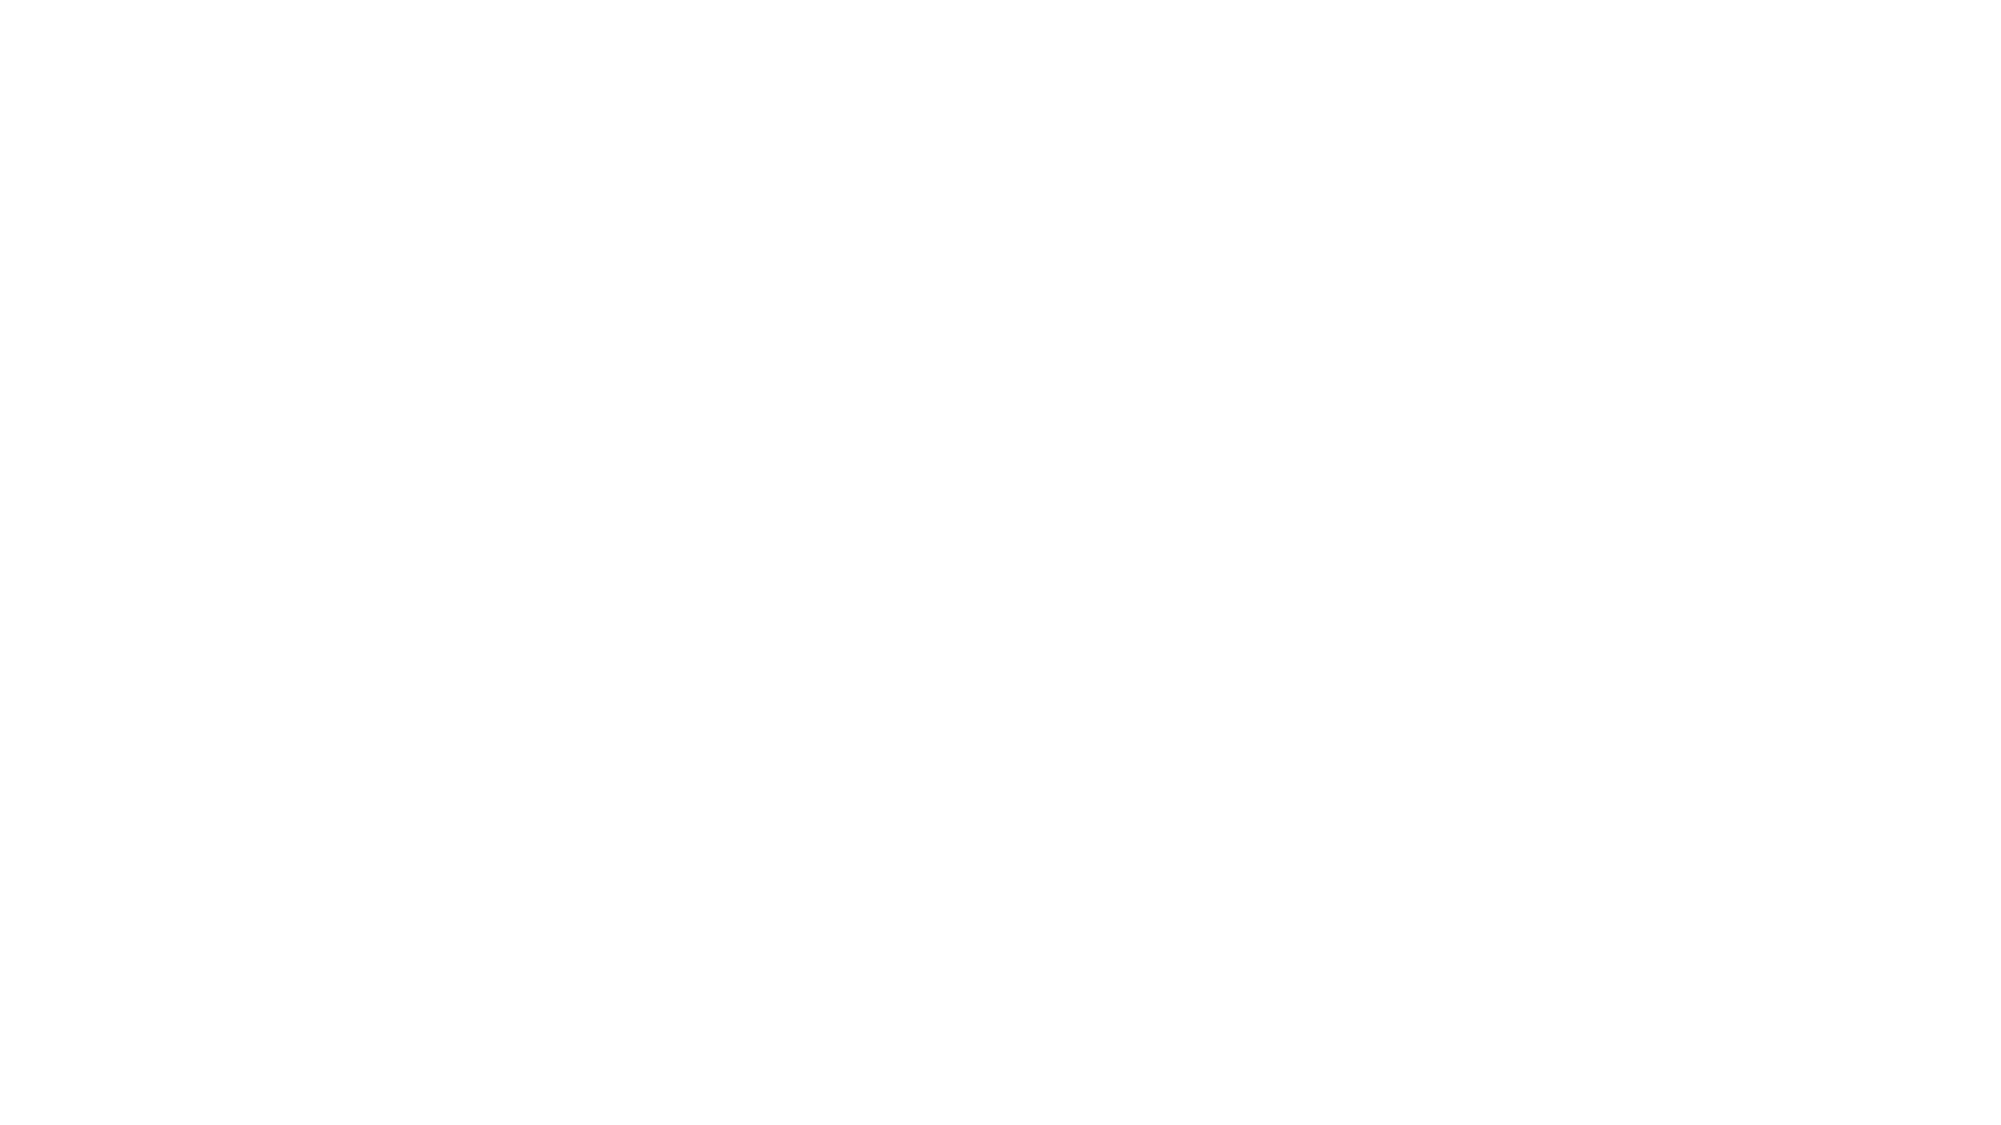

# Proiect 2 - Electronică programabilă
 Barieră automată